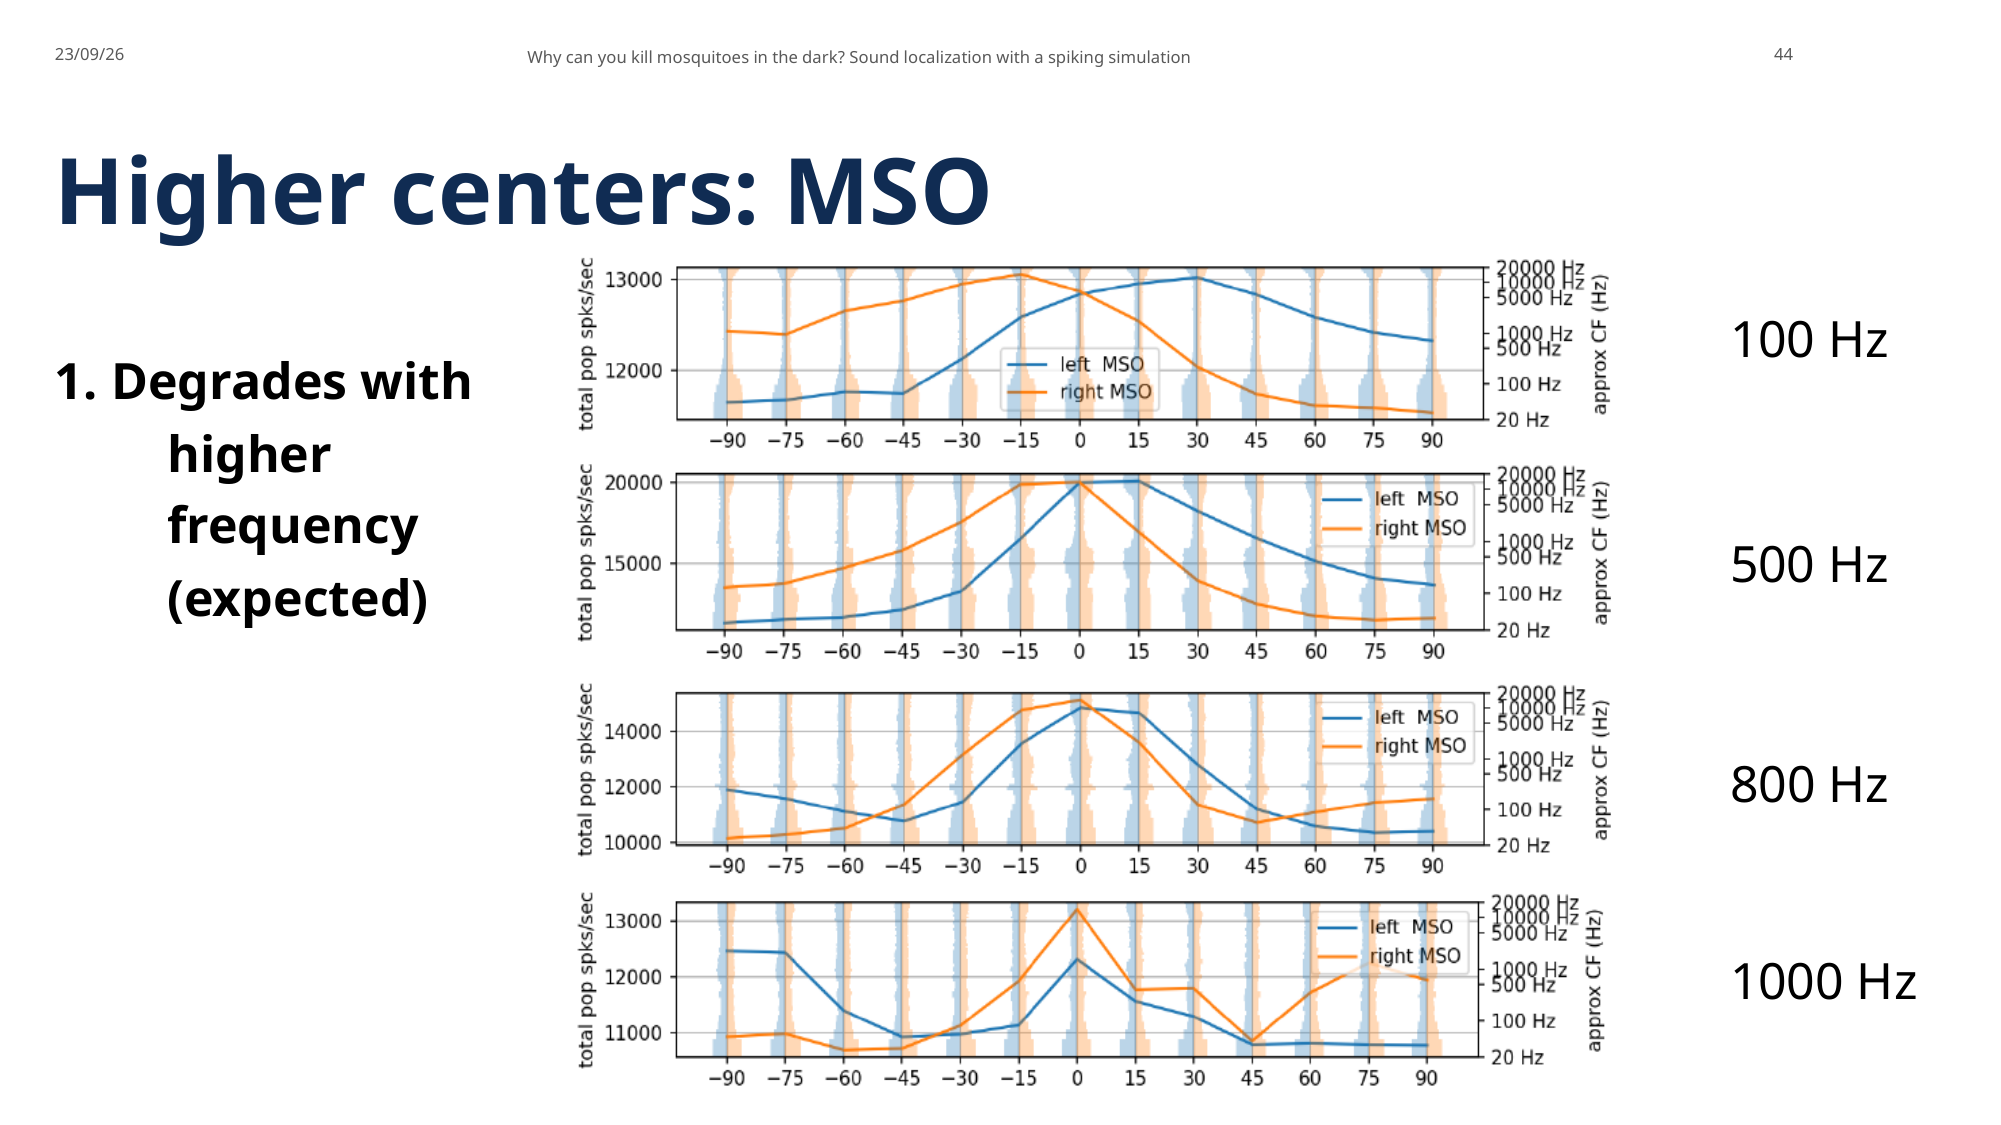

Why can you kill mosquitoes in the dark? Sound localization with a spiking simulation
# Higher centers: MSO
100 Hz
Degrades with higher frequency (expected)
Contralateral favoring
500 Hz
800 Hz
1000 Hz